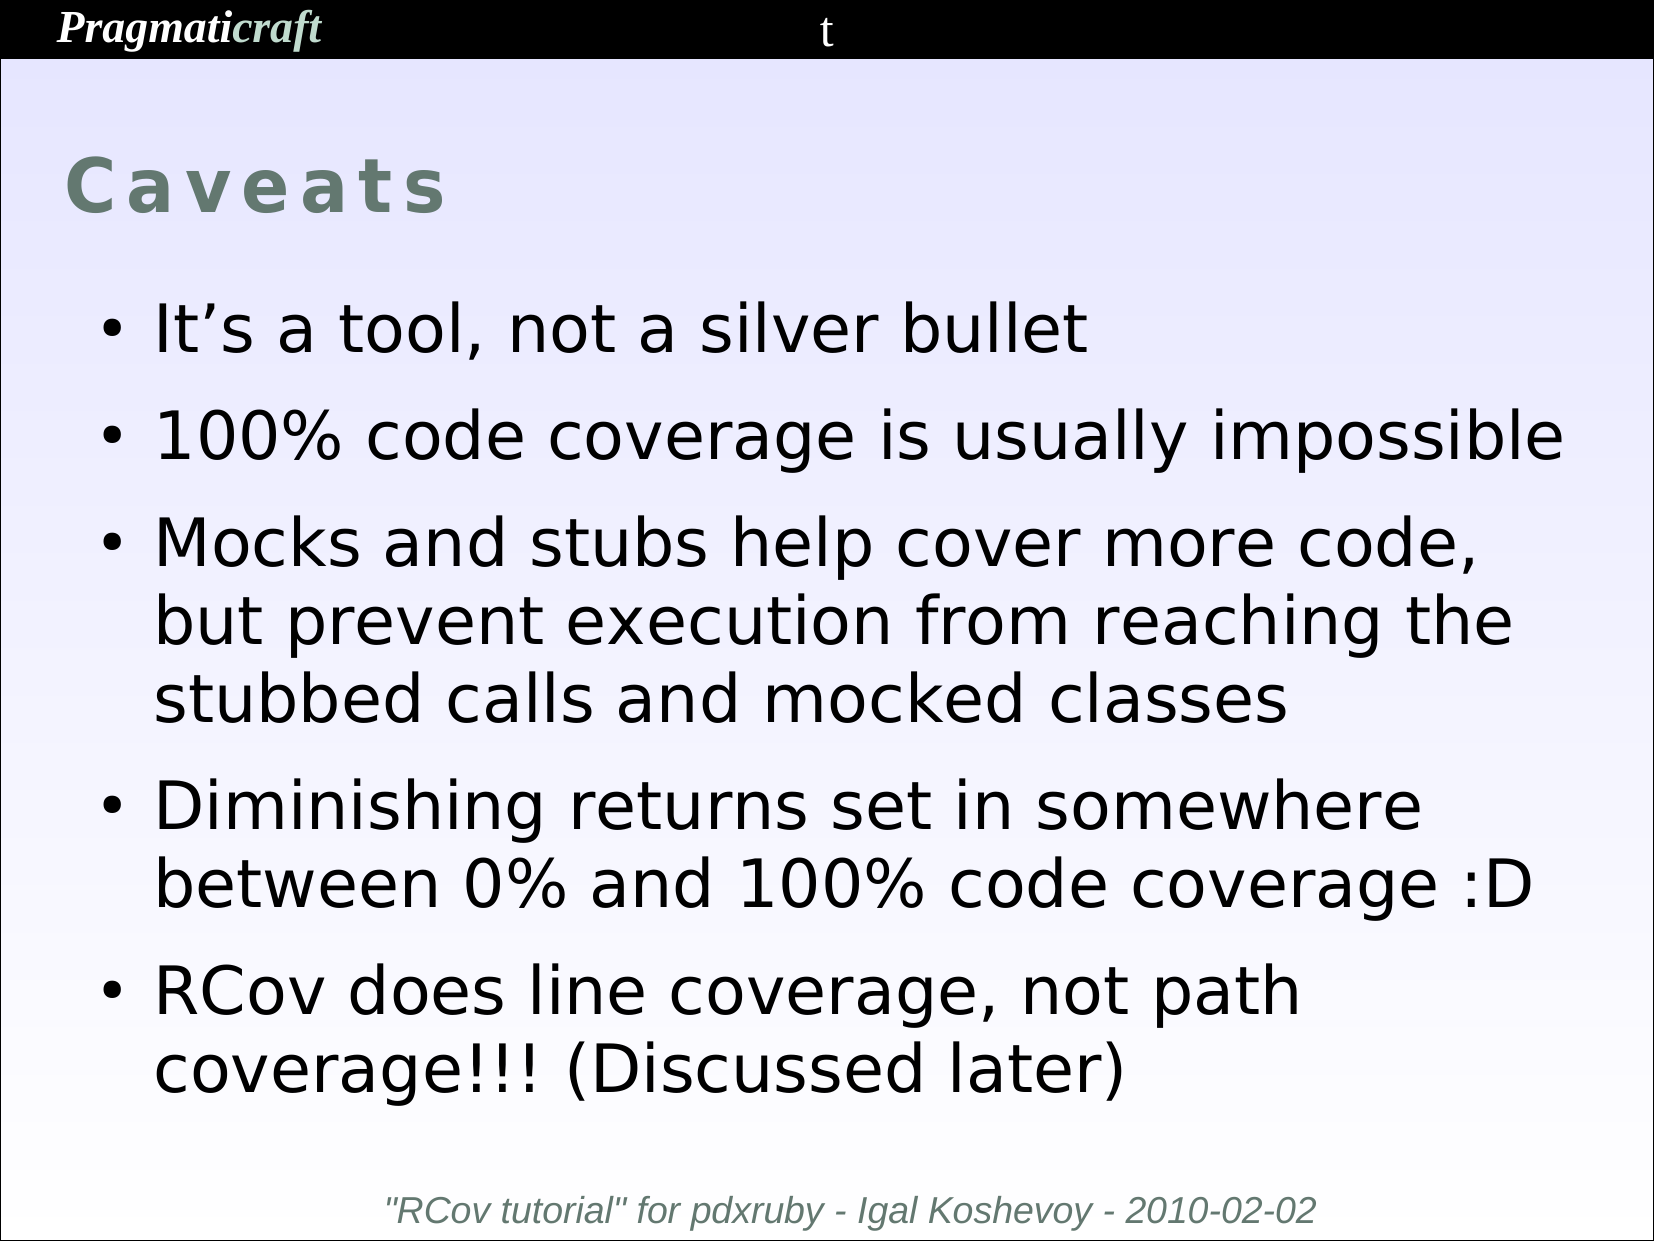

# Caveats
It’s a tool, not a silver bullet
100% code coverage is usually impossible
Mocks and stubs help cover more code, but prevent execution from reaching the stubbed calls and mocked classes
Diminishing returns set in somewhere between 0% and 100% code coverage :D
RCov does line coverage, not path coverage!!! (Discussed later)